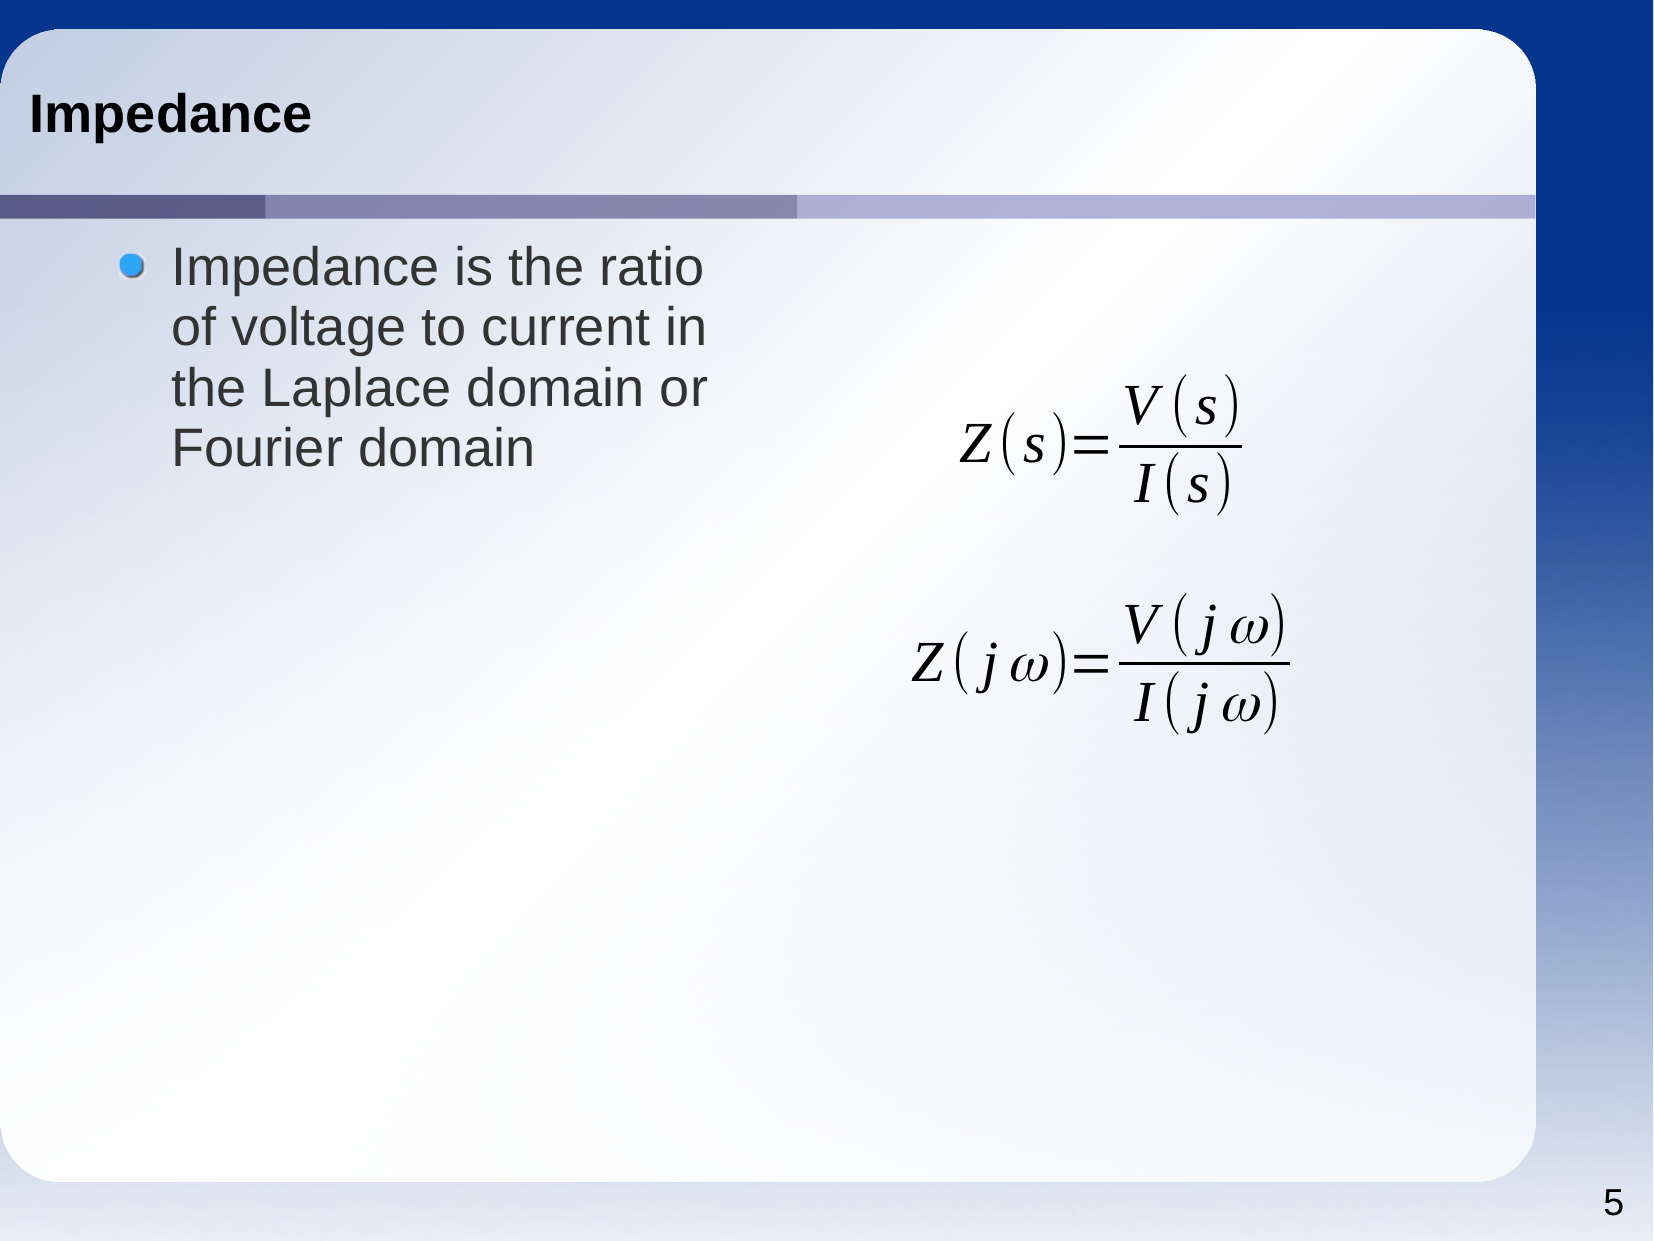

# Impedance
Impedance is the ratio of voltage to current in the Laplace domain or Fourier domain
5